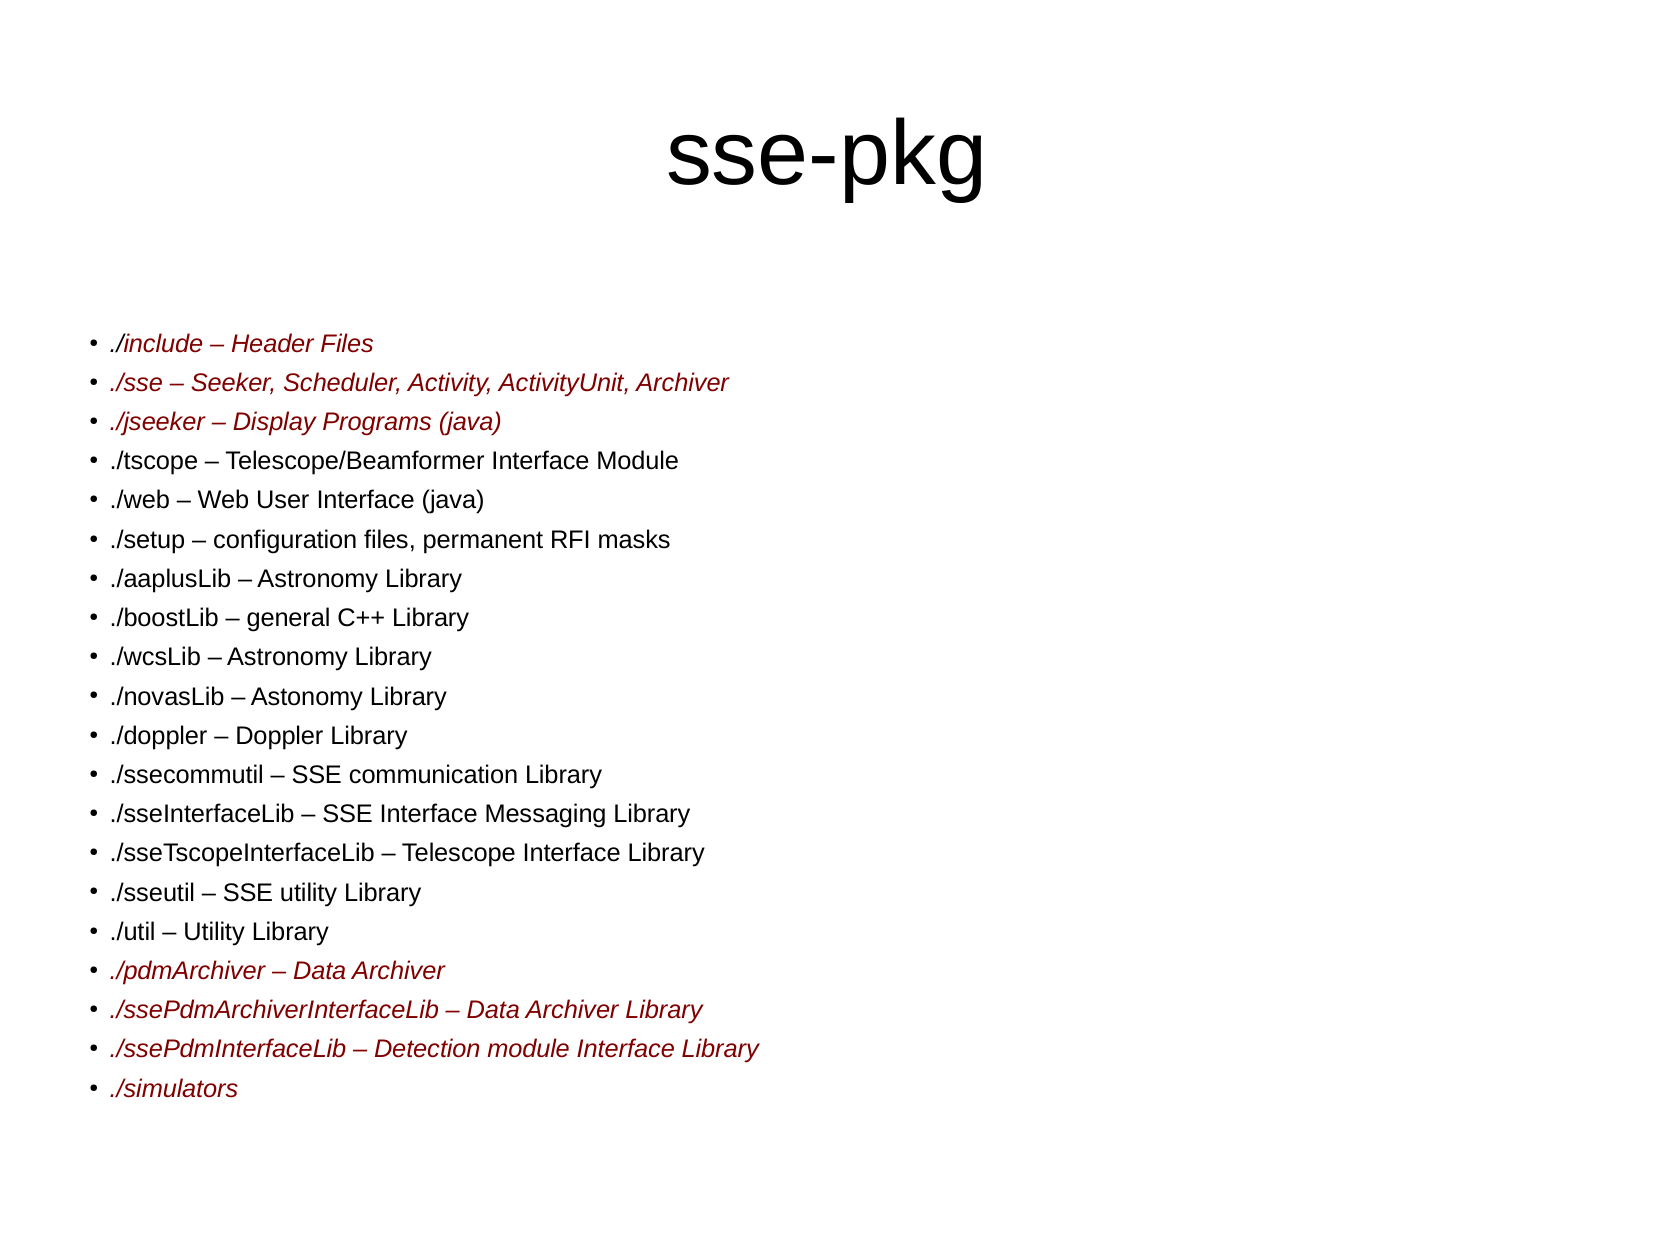

# sse-pkg
./include – Header Files
./sse – Seeker, Scheduler, Activity, ActivityUnit, Archiver
./jseeker – Display Programs (java)
./tscope – Telescope/Beamformer Interface Module
./web – Web User Interface (java)
./setup – configuration files, permanent RFI masks
./aaplusLib – Astronomy Library
./boostLib – general C++ Library
./wcsLib – Astronomy Library
./novasLib – Astonomy Library
./doppler – Doppler Library
./ssecommutil – SSE communication Library
./sseInterfaceLib – SSE Interface Messaging Library
./sseTscopeInterfaceLib – Telescope Interface Library
./sseutil – SSE utility Library
./util – Utility Library
./pdmArchiver – Data Archiver
./ssePdmArchiverInterfaceLib – Data Archiver Library
./ssePdmInterfaceLib – Detection module Interface Library
./simulators